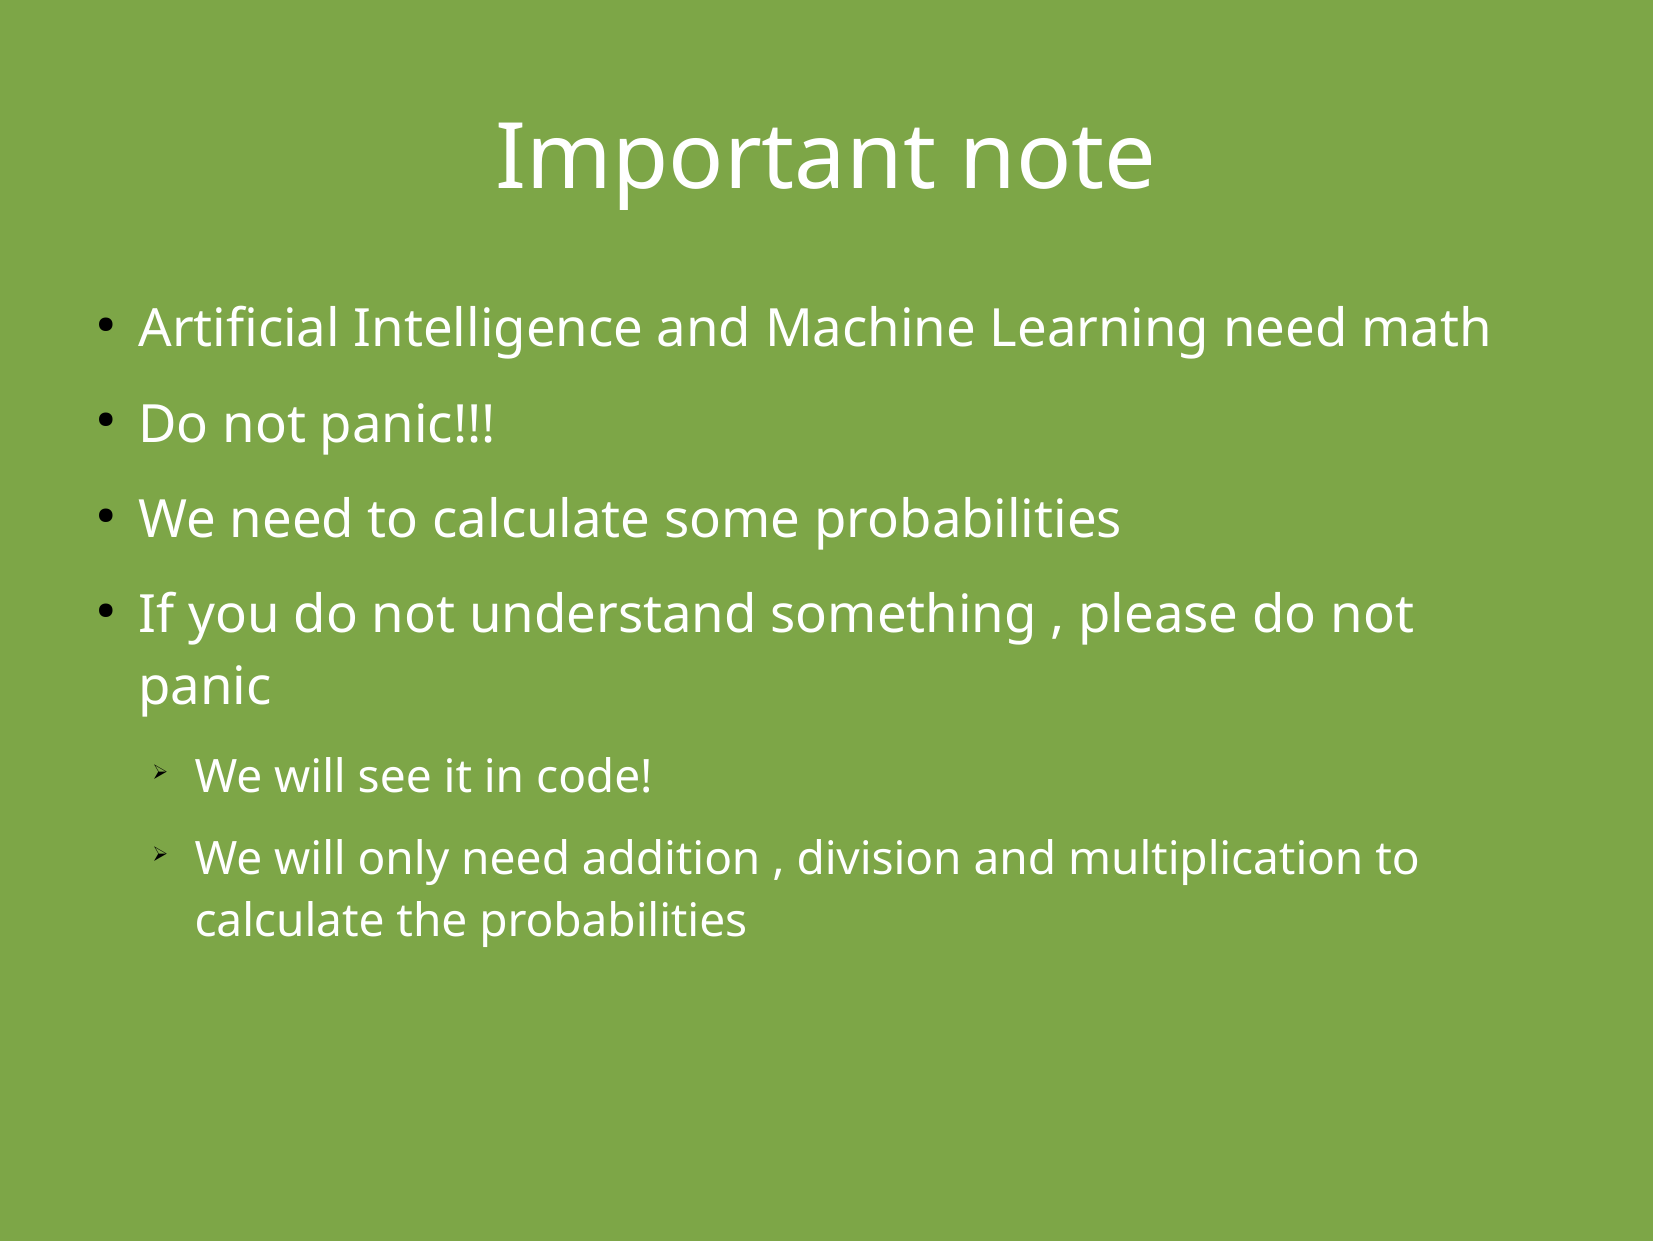

# Important note
Artificial Intelligence and Machine Learning need math
Do not panic!!!
We need to calculate some probabilities
If you do not understand something , please do not panic
We will see it in code!
We will only need addition , division and multiplication to calculate the probabilities